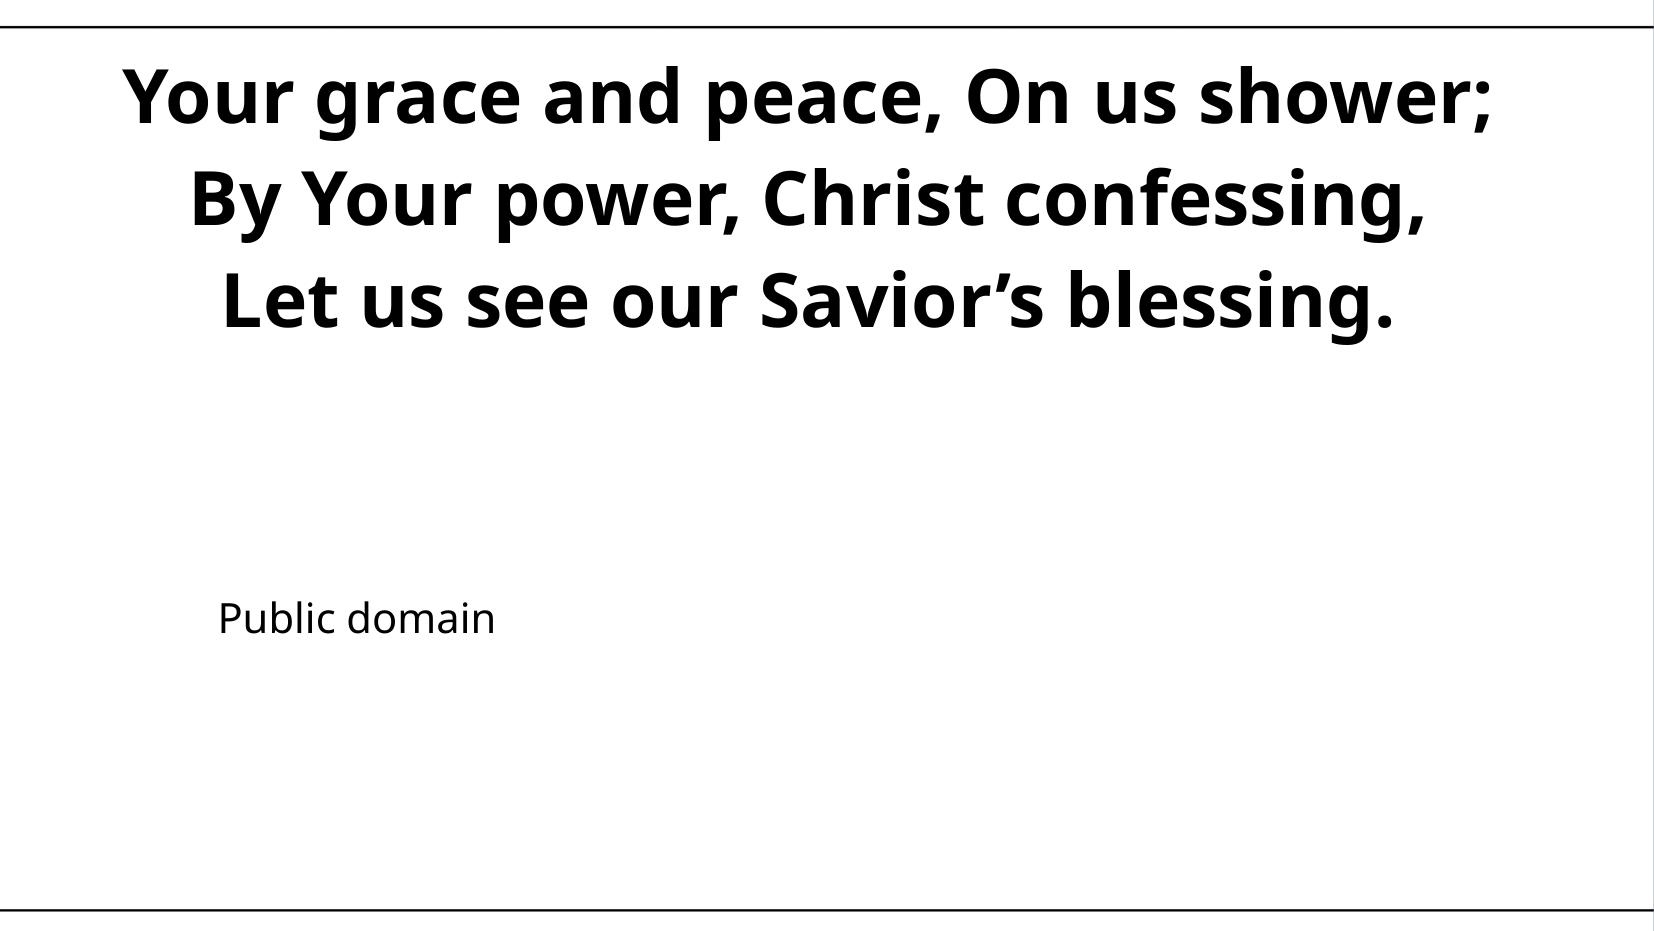

Your grace and peace, On us shower;
By Your power, Christ confessing,
Let us see our Savior’s blessing.
 Public domain